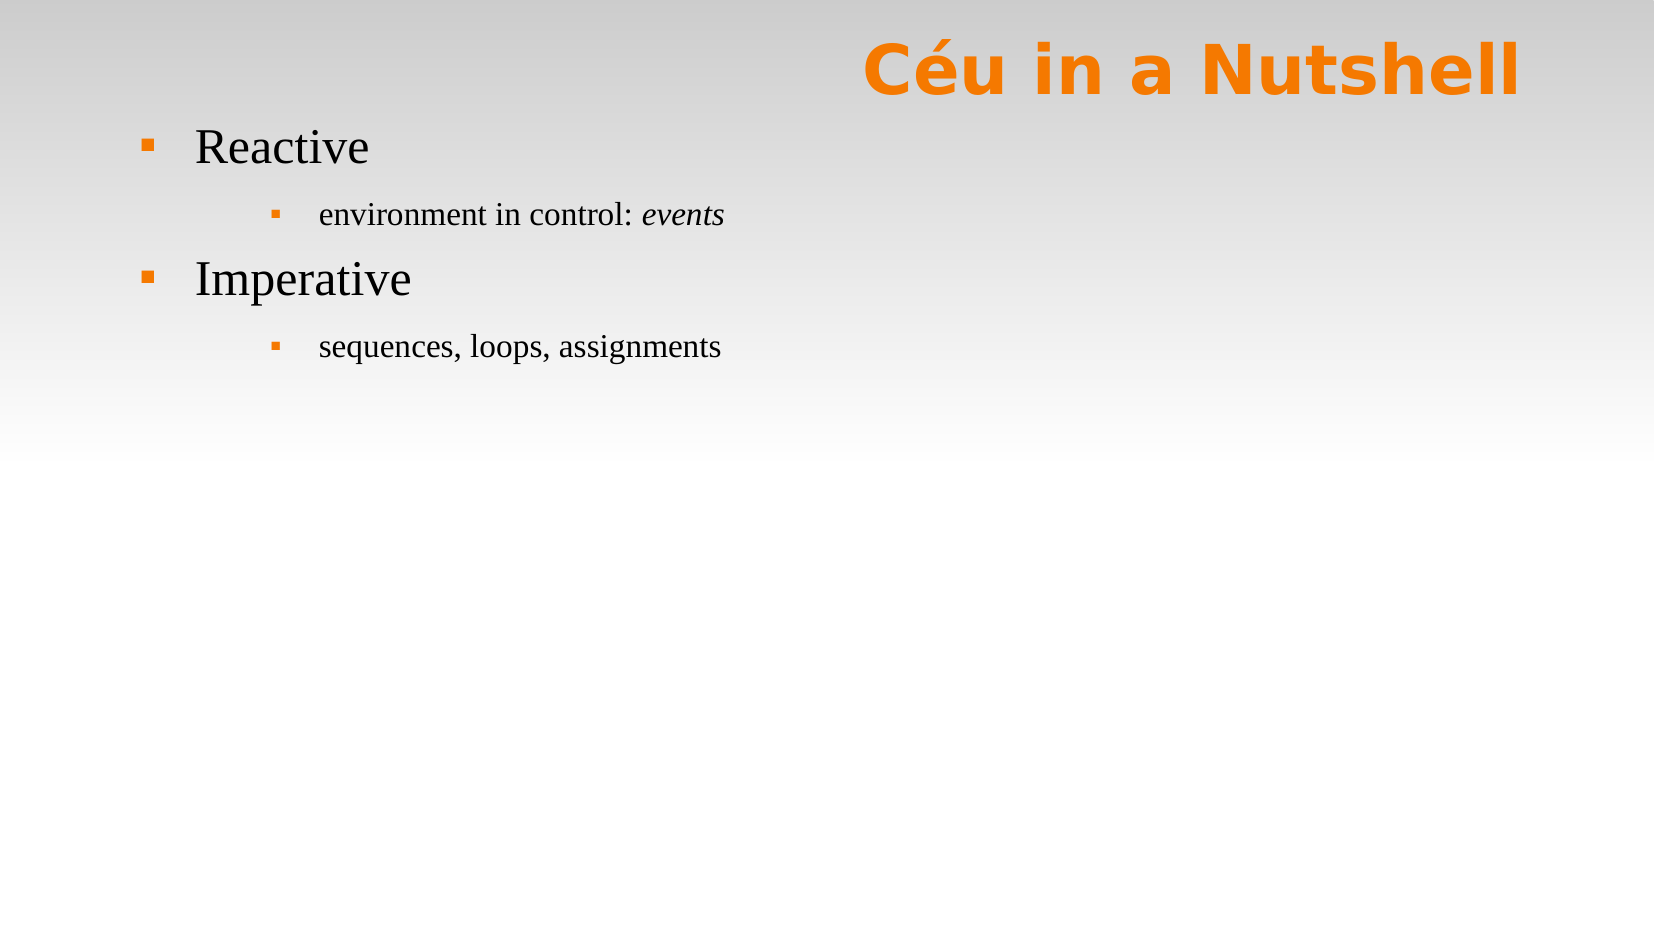

# Céu in a Nutshell
Reactive
environment in control: events
Imperative
sequences, loops, assignments